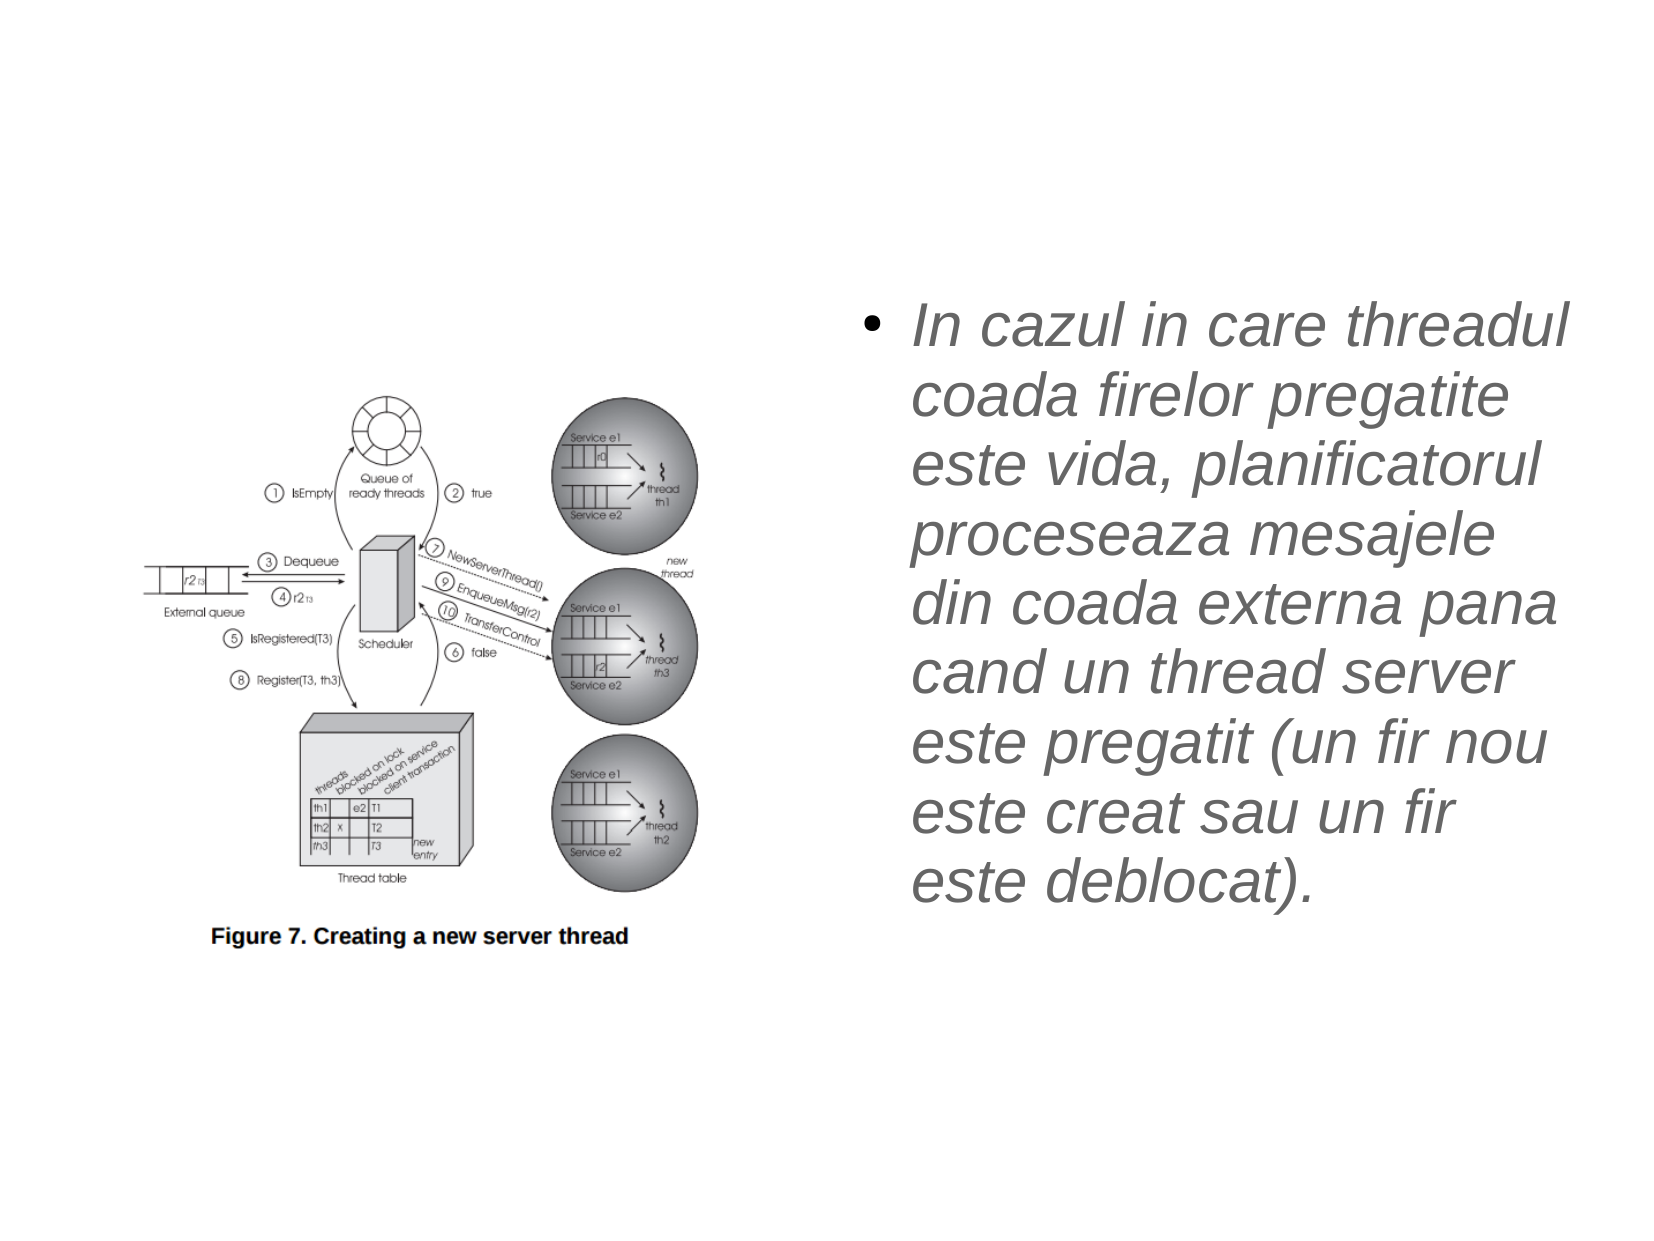

#
In cazul in care threadul coada firelor pregatite este vida, planificatorul proceseaza mesajele din coada externa pana cand un thread server este pregatit (un fir nou este creat sau un fir este deblocat).